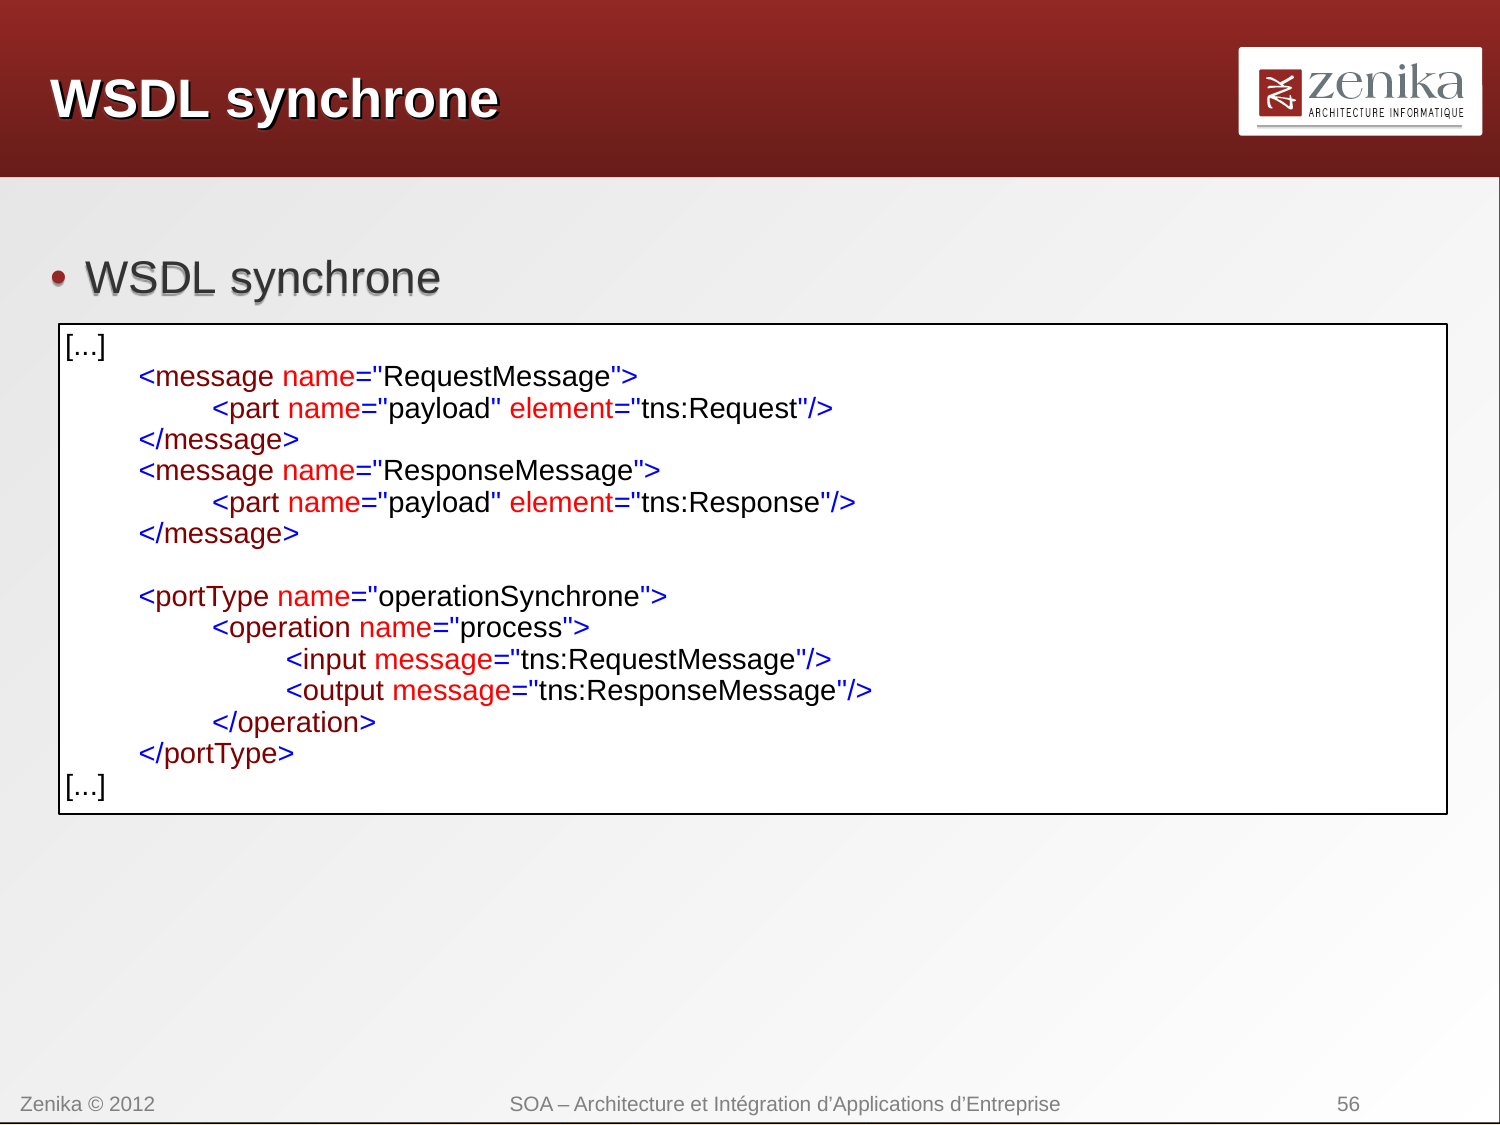

# WSDL synchrone
WSDL synchrone
[...]
	<message name="RequestMessage">
		<part name="payload" element="tns:Request"/>
	</message>
	<message name="ResponseMessage">
		<part name="payload" element="tns:Response"/>
	</message>
	<portType name="operationSynchrone">
		<operation name="process">
			<input message="tns:RequestMessage"/>
			<output message="tns:ResponseMessage"/>
		</operation>
	</portType>
[...]